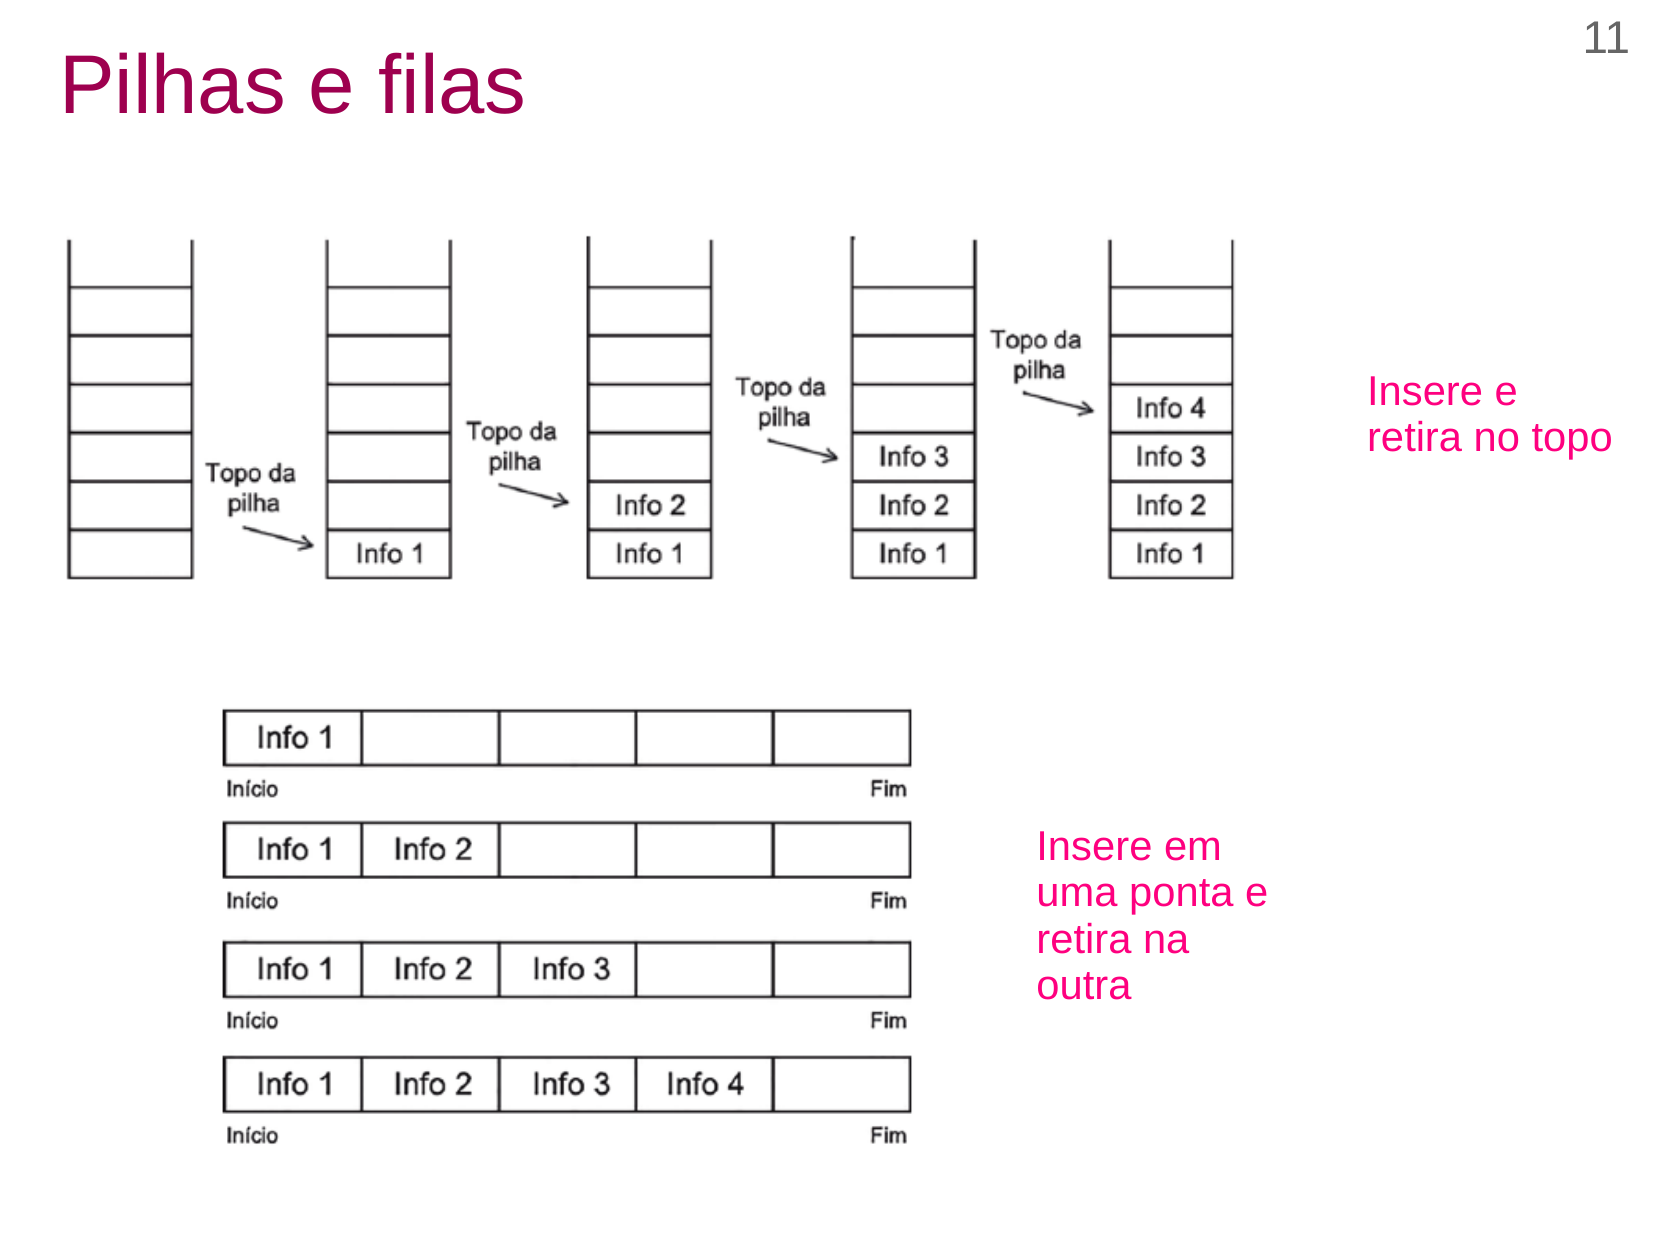

11
# Pilhas e filas
Insere e retira no topo
Insere em uma ponta e retira na outra